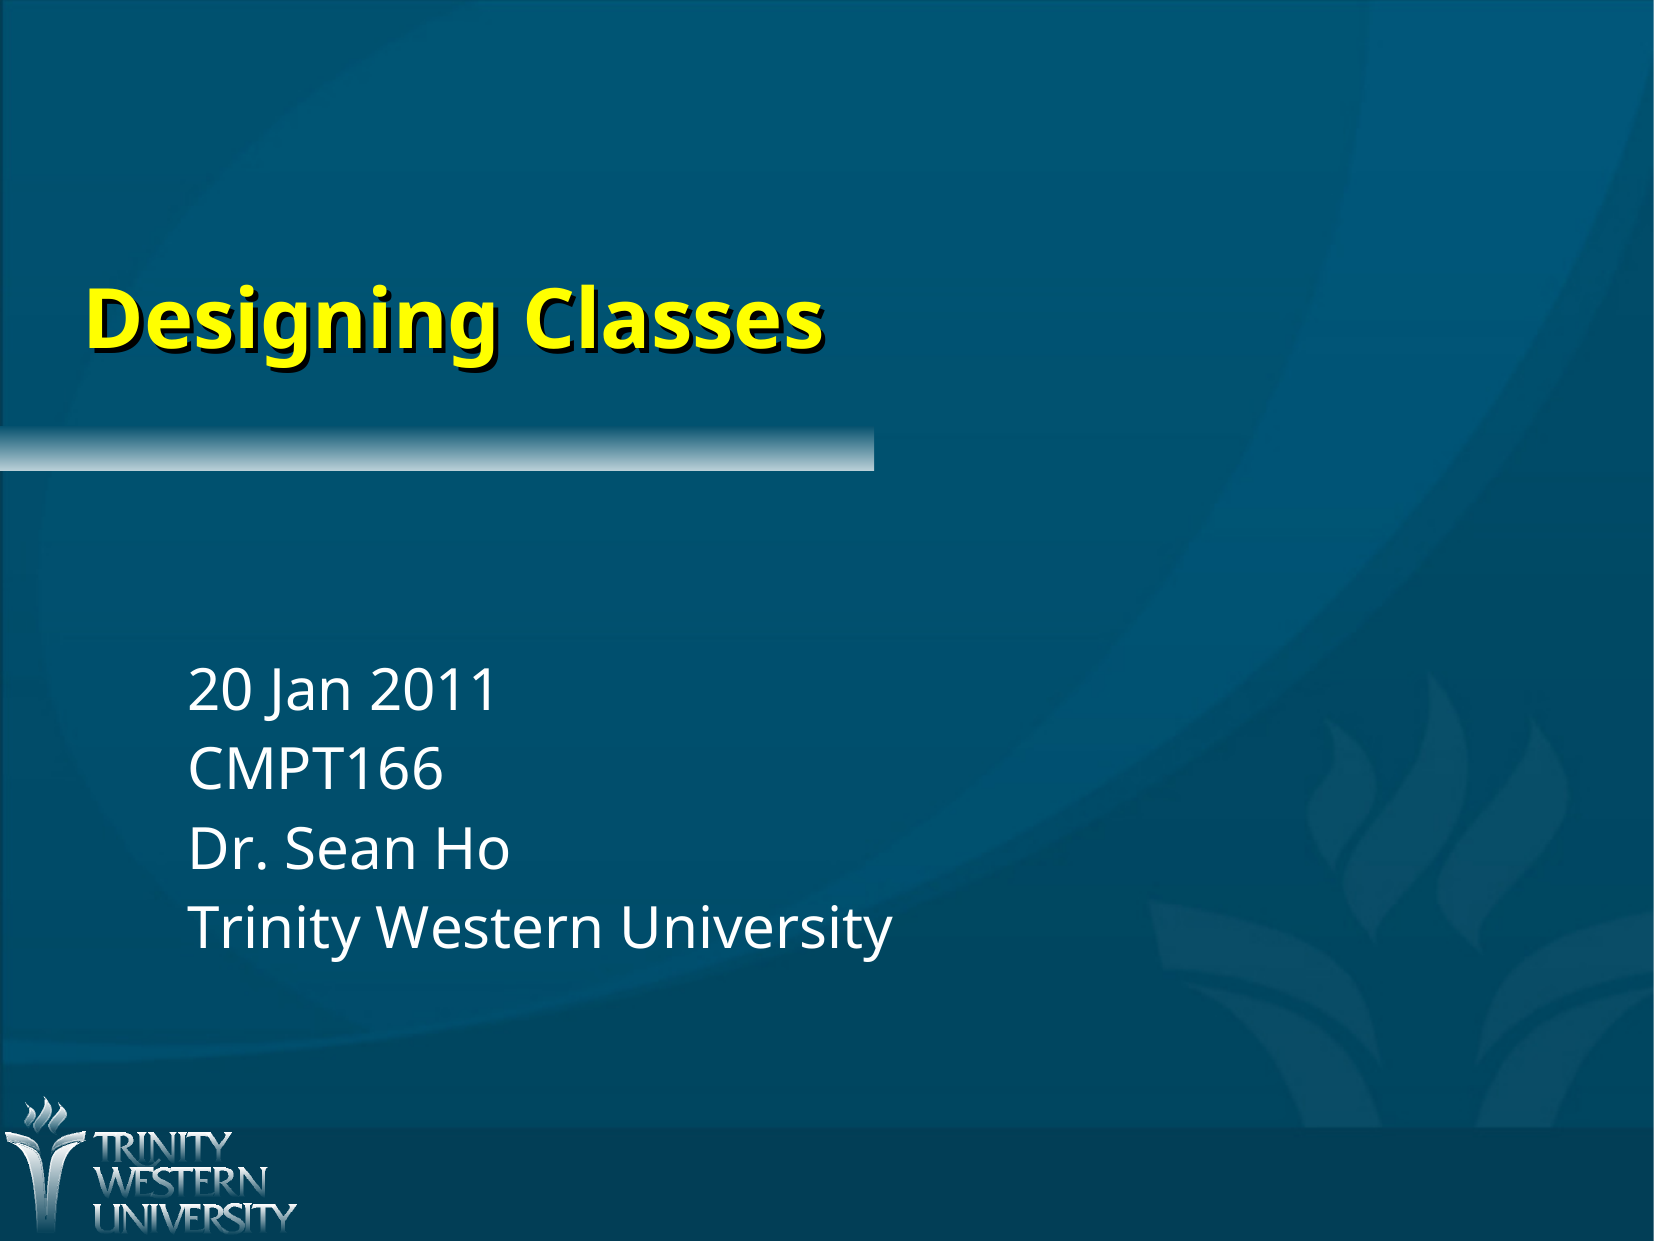

# Designing Classes
20 Jan 2011
CMPT166
Dr. Sean Ho
Trinity Western University